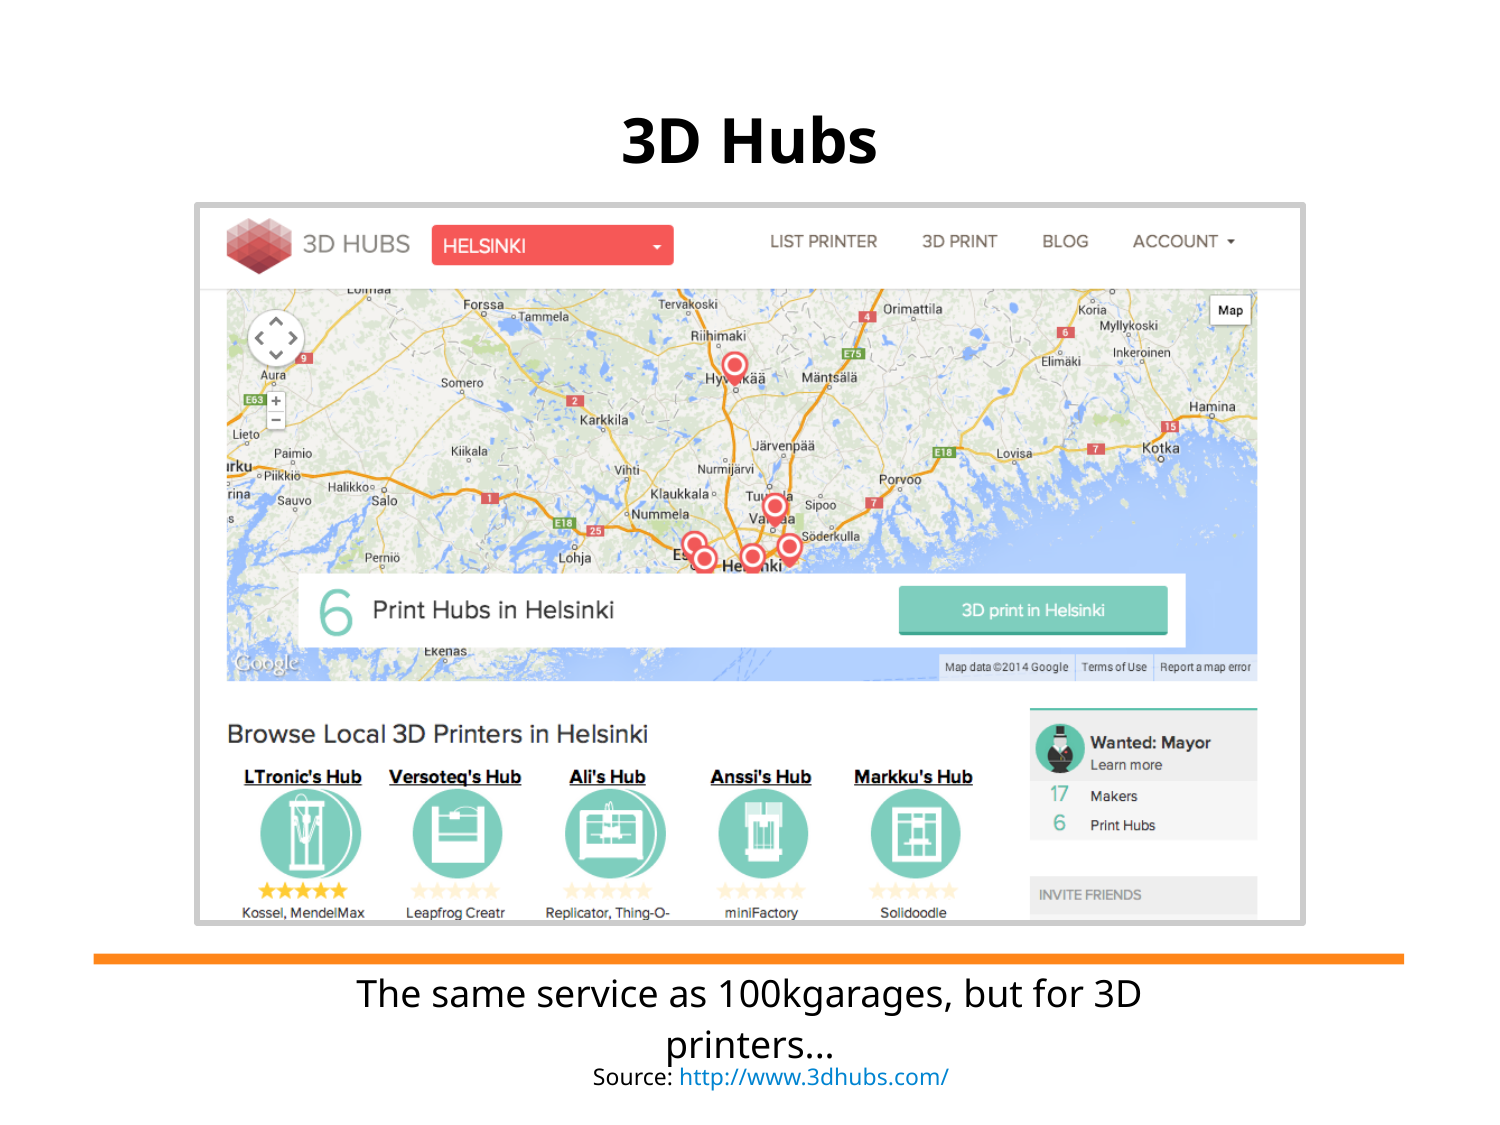

# 3D Hubs
The same service as 100kgarages, but for 3D printers...
Source: http://www.3dhubs.com/